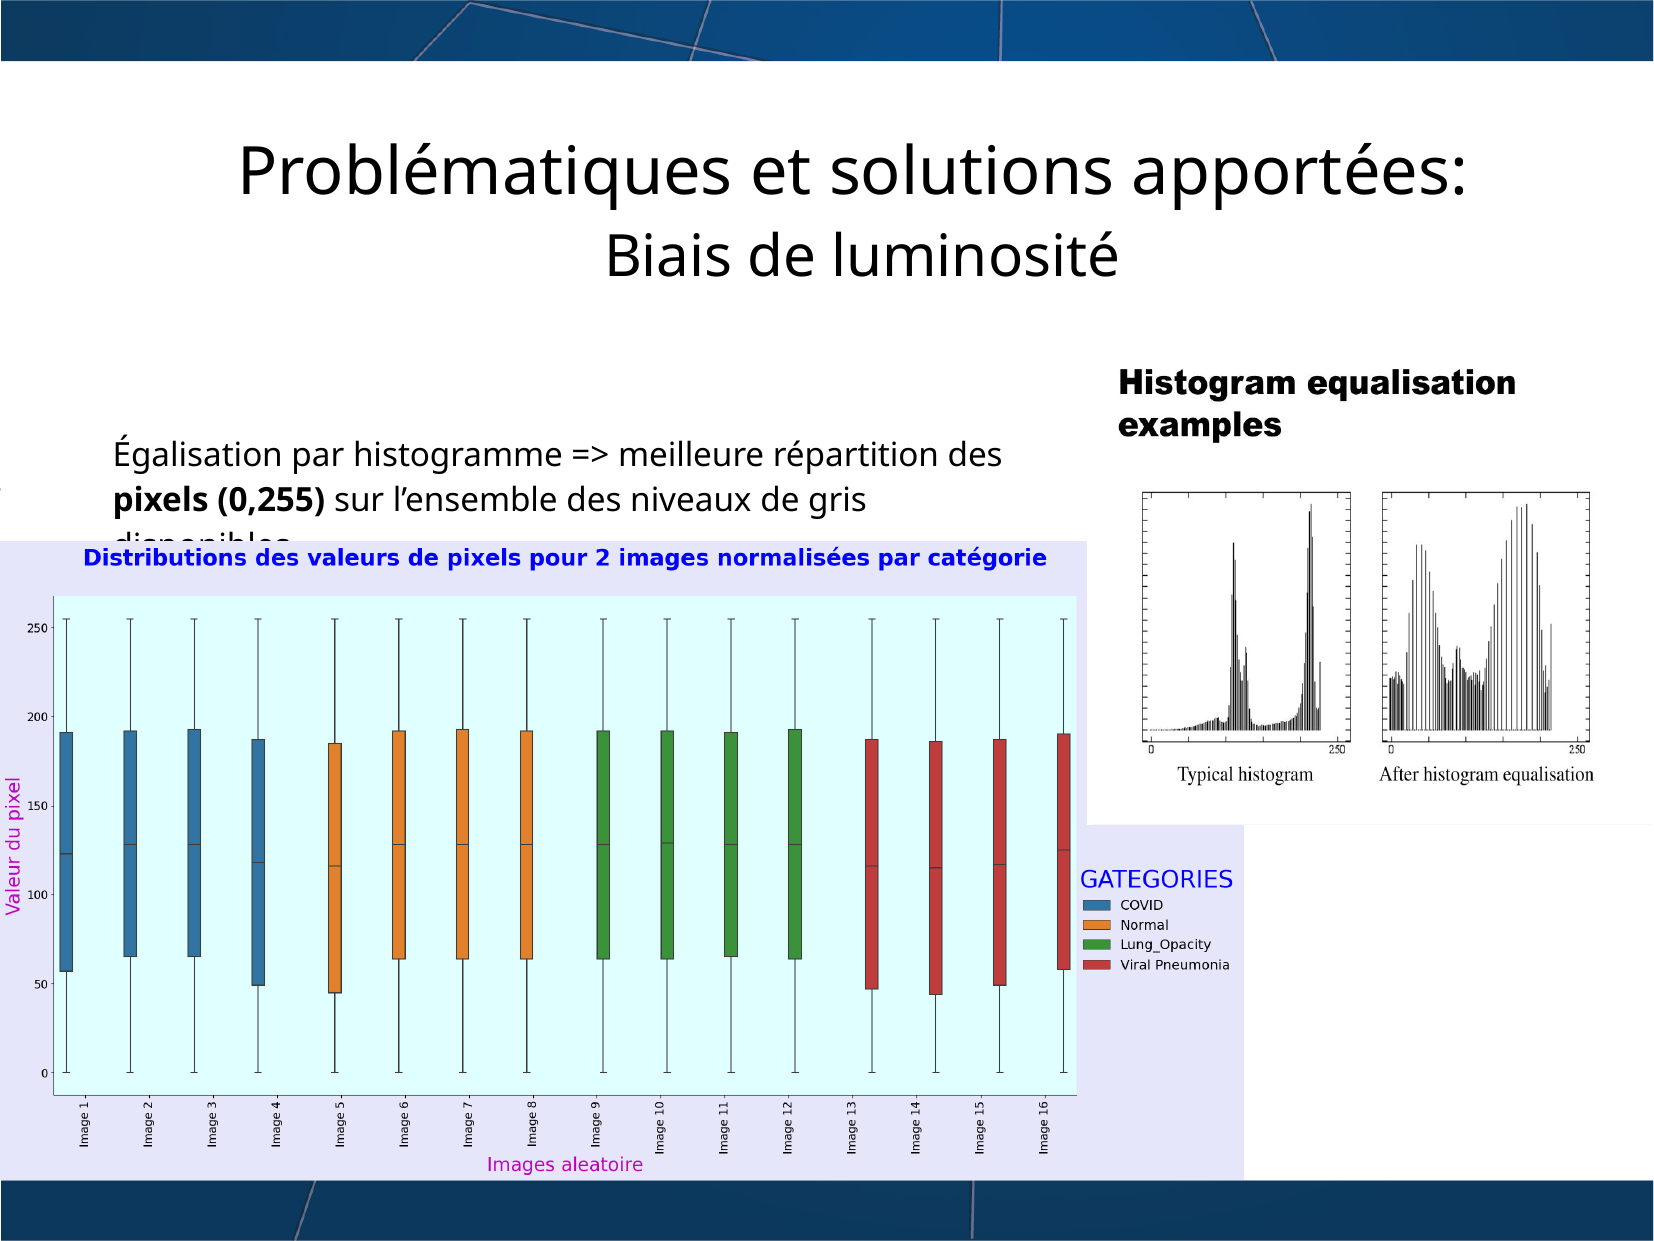

# Problématiques et solutions apportées: Biais de luminosité
Égalisation par histogramme => meilleure répartition des pixels (0,255) sur l’ensemble des niveaux de gris disponibles